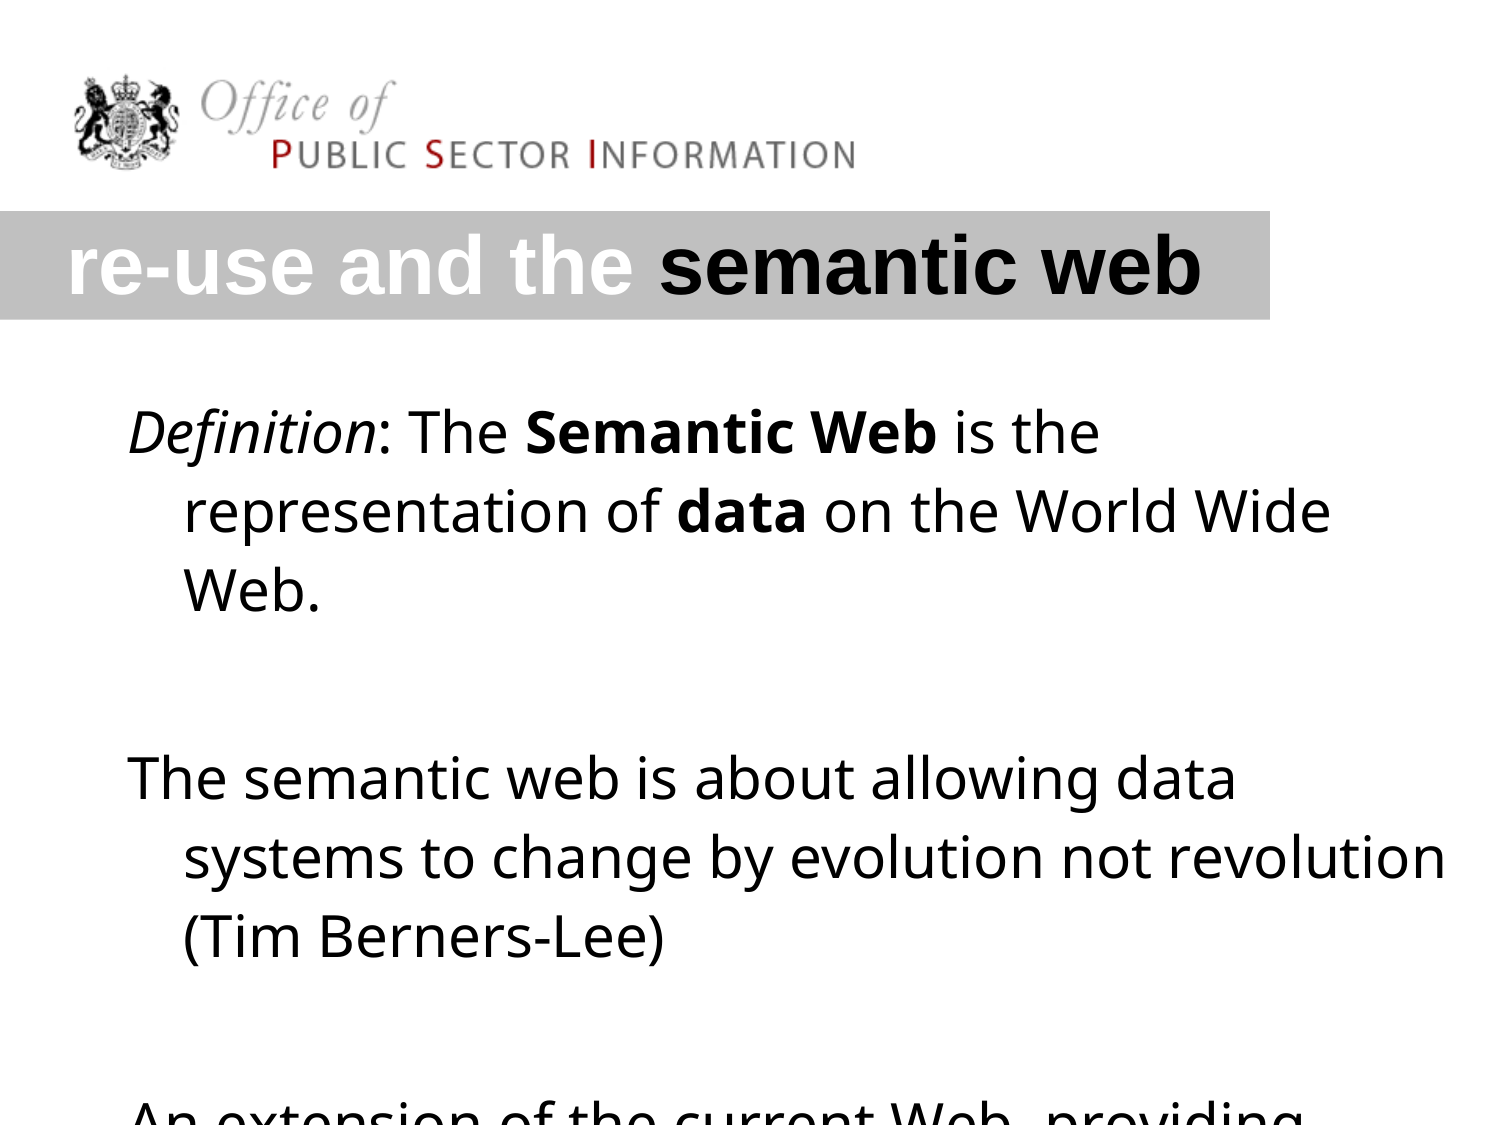

re-use and the semantic web
Definition: The Semantic Web is the representation of data on the World Wide Web.
The semantic web is about allowing data systems to change by evolution not revolution (Tim Berners-Lee)
An extension of the current Web, providing infrastructure for the integration of data.